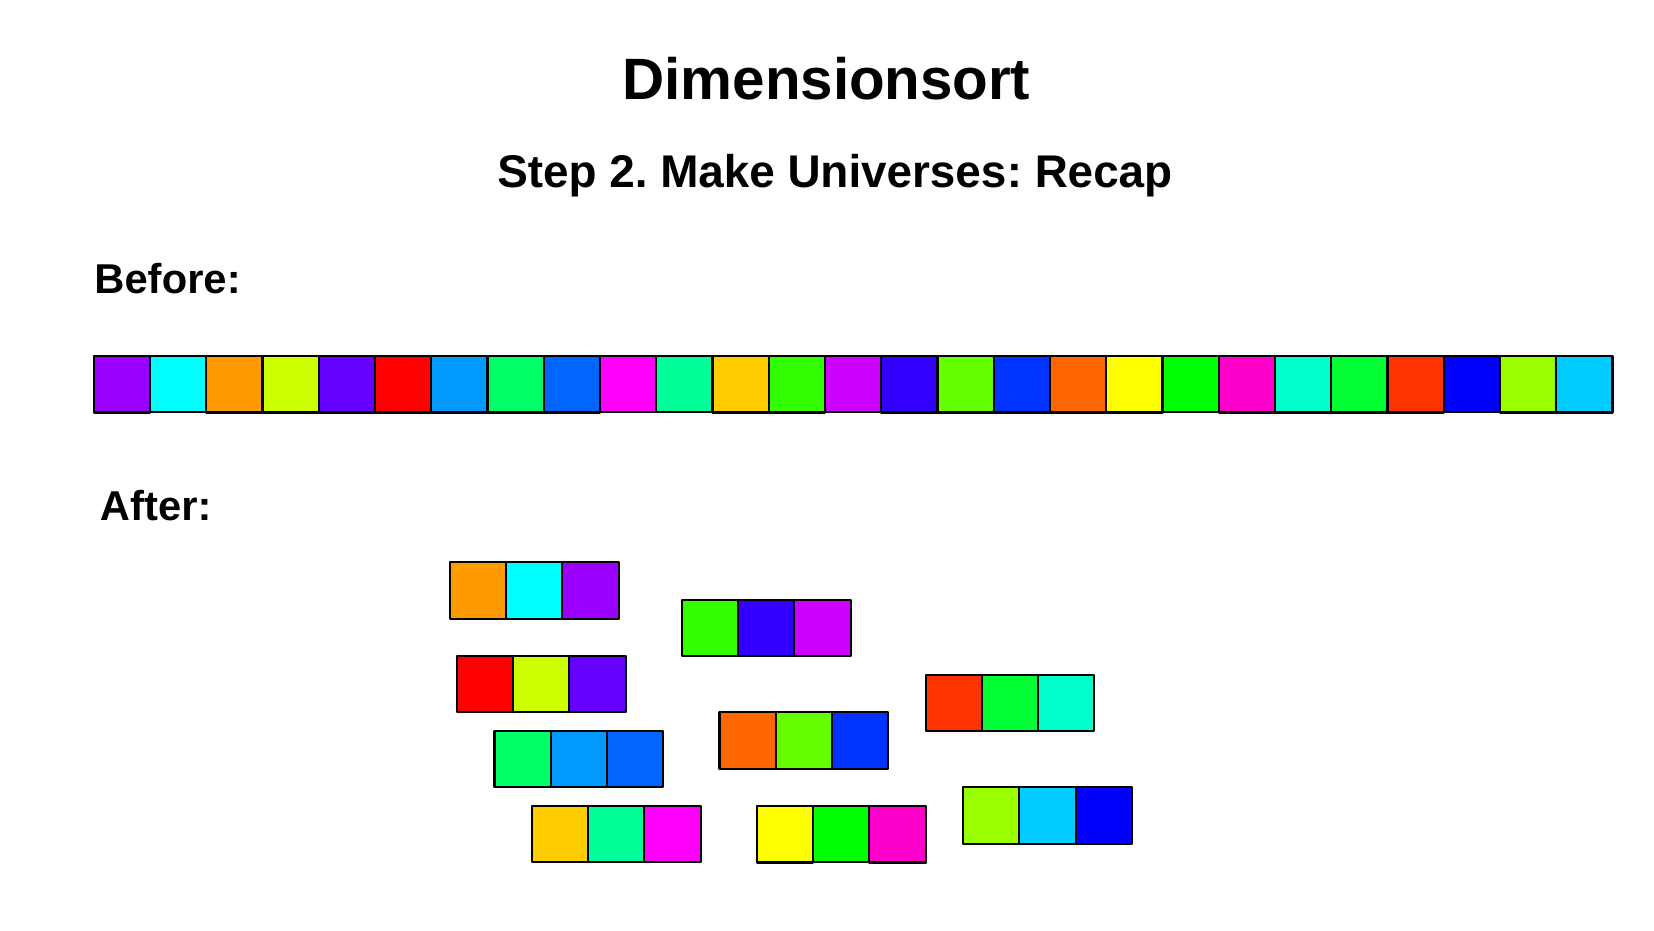

# Dimensionsort
Step 2. Make Universes: Recap
Before:
After: